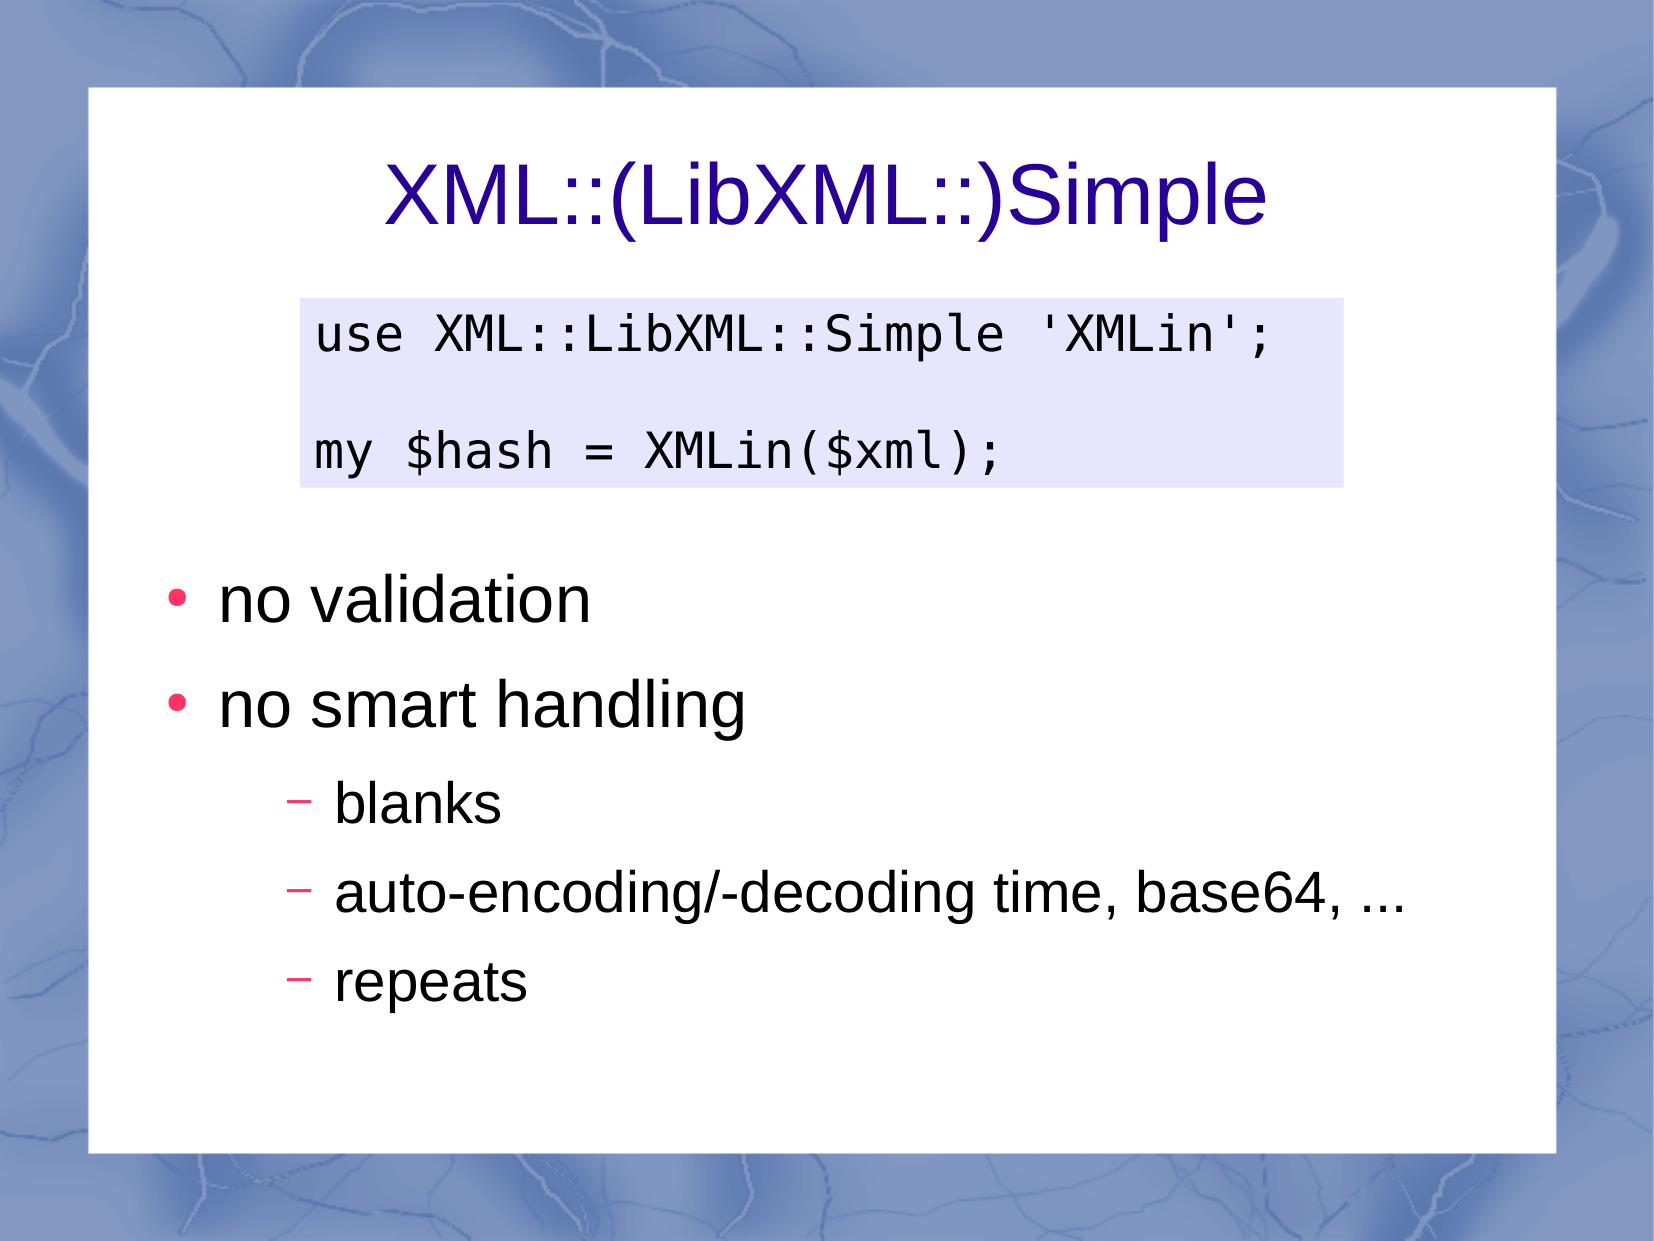

# XML::(LibXML::)Simple
use XML::LibXML::Simple 'XMLin';
my $hash = XMLin($xml);
no validation
no smart handling
blanks
auto-encoding/-decoding time, base64, ...
repeats